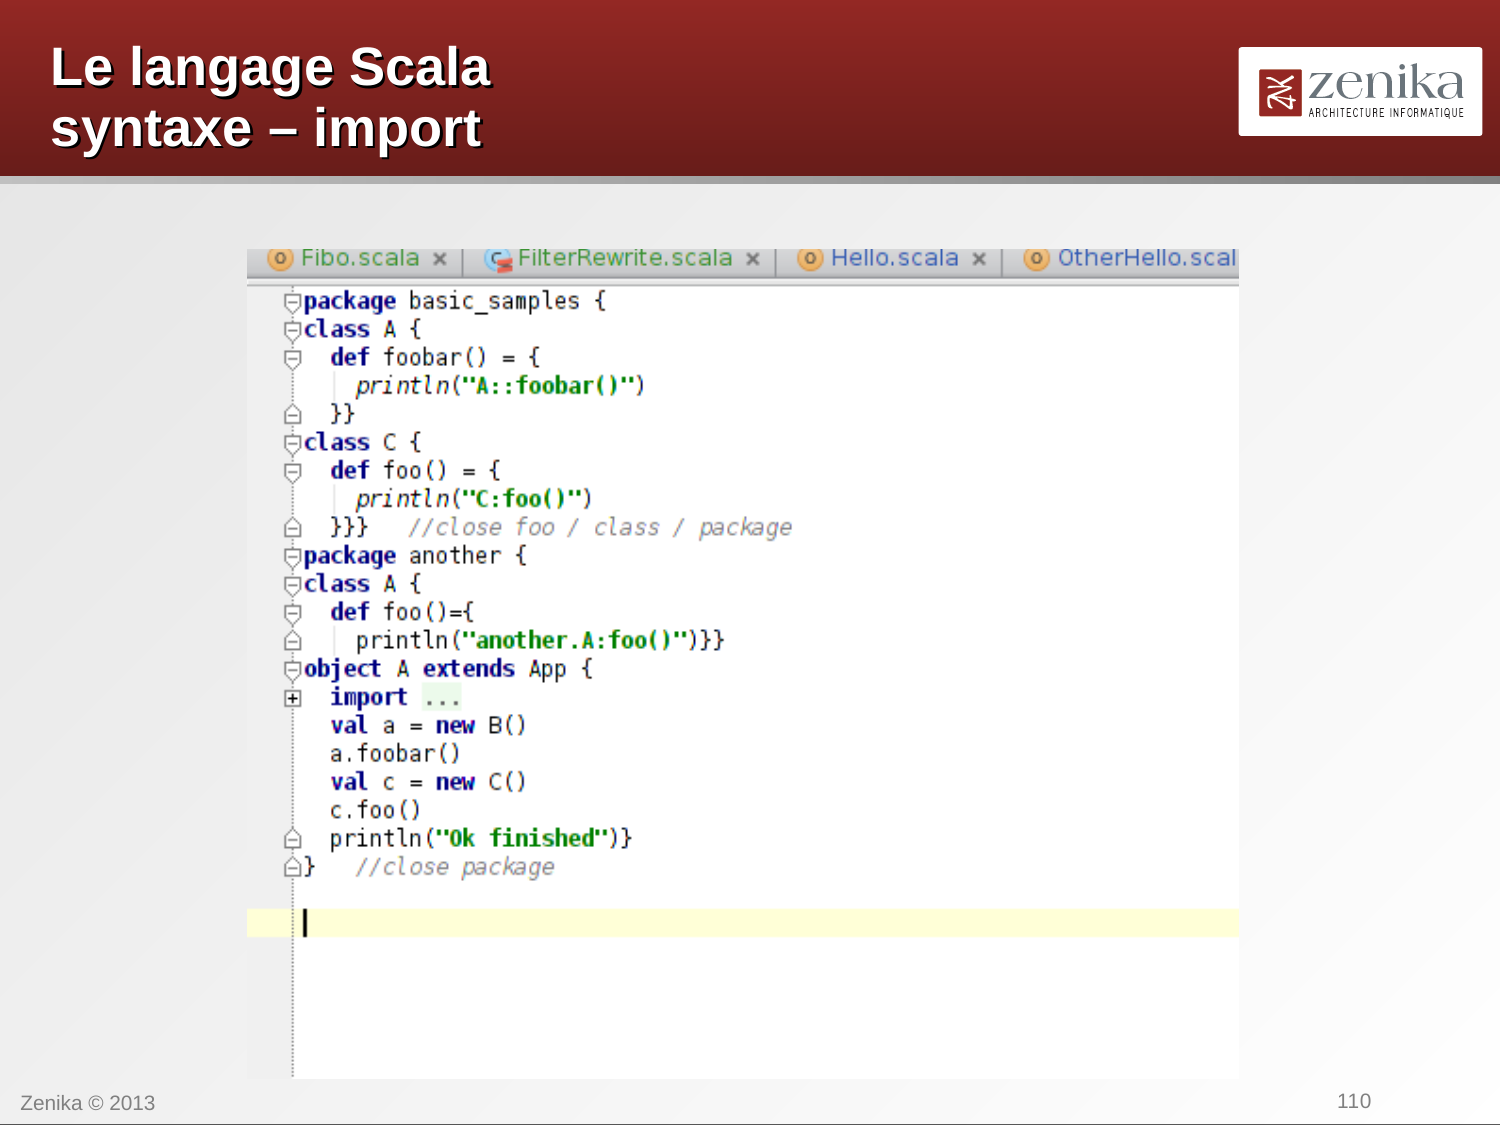

# Le langage Scala syntaxe – import